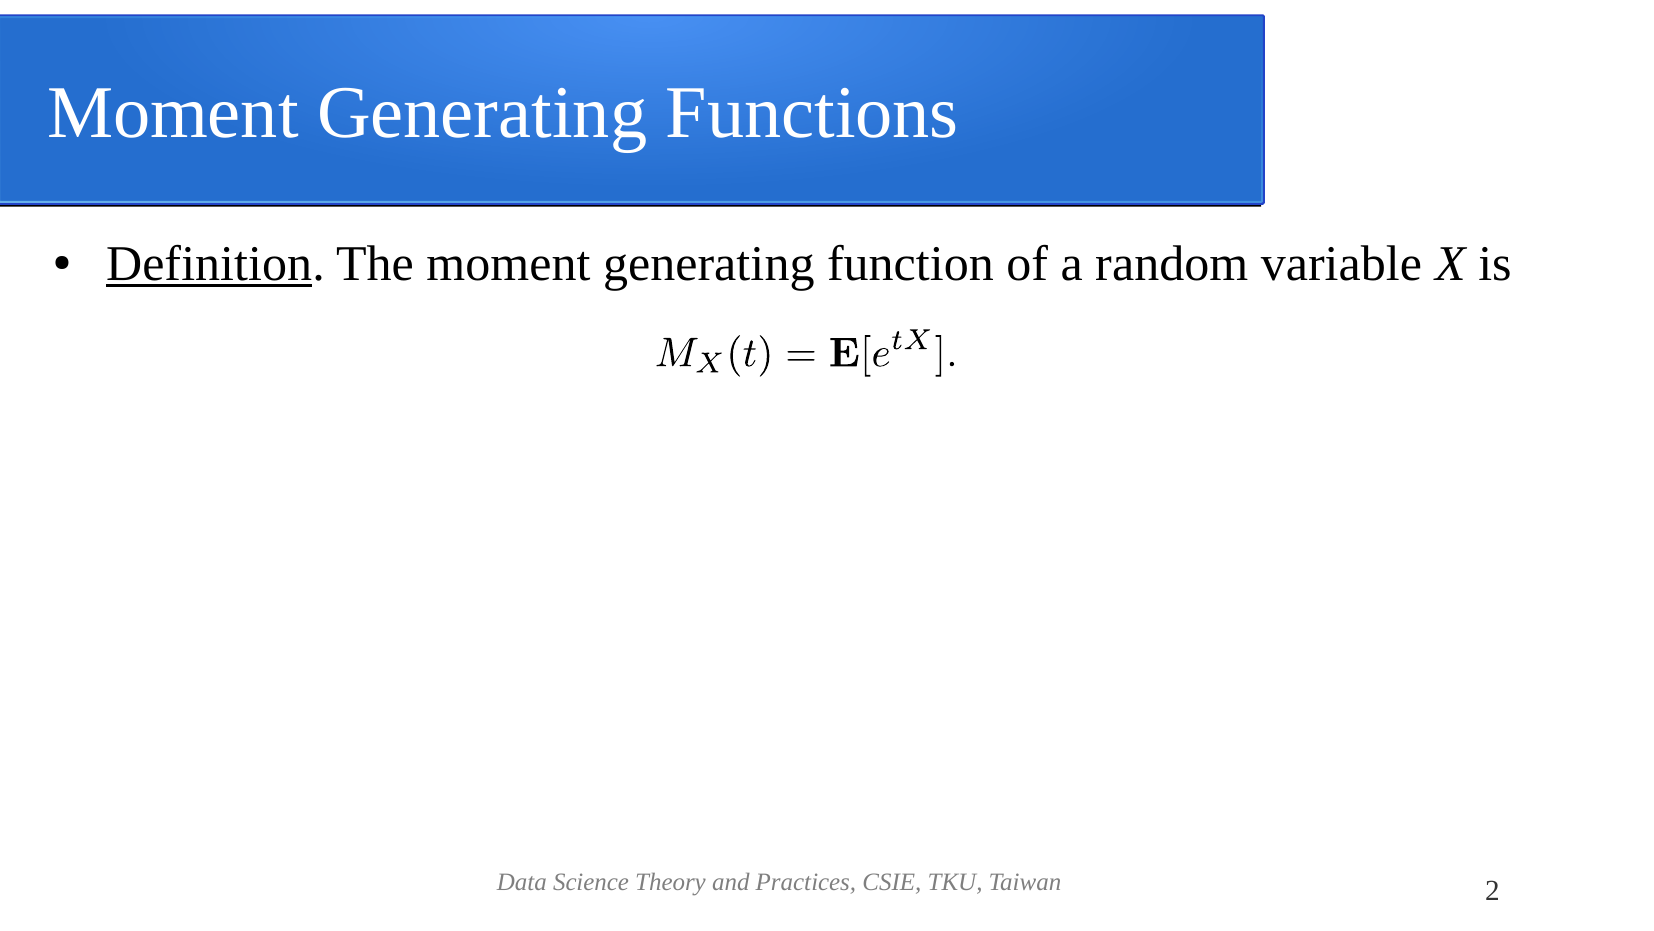

# Moment Generating Functions
Definition. The moment generating function of a random variable X is
Data Science Theory and Practices, CSIE, TKU, Taiwan
2